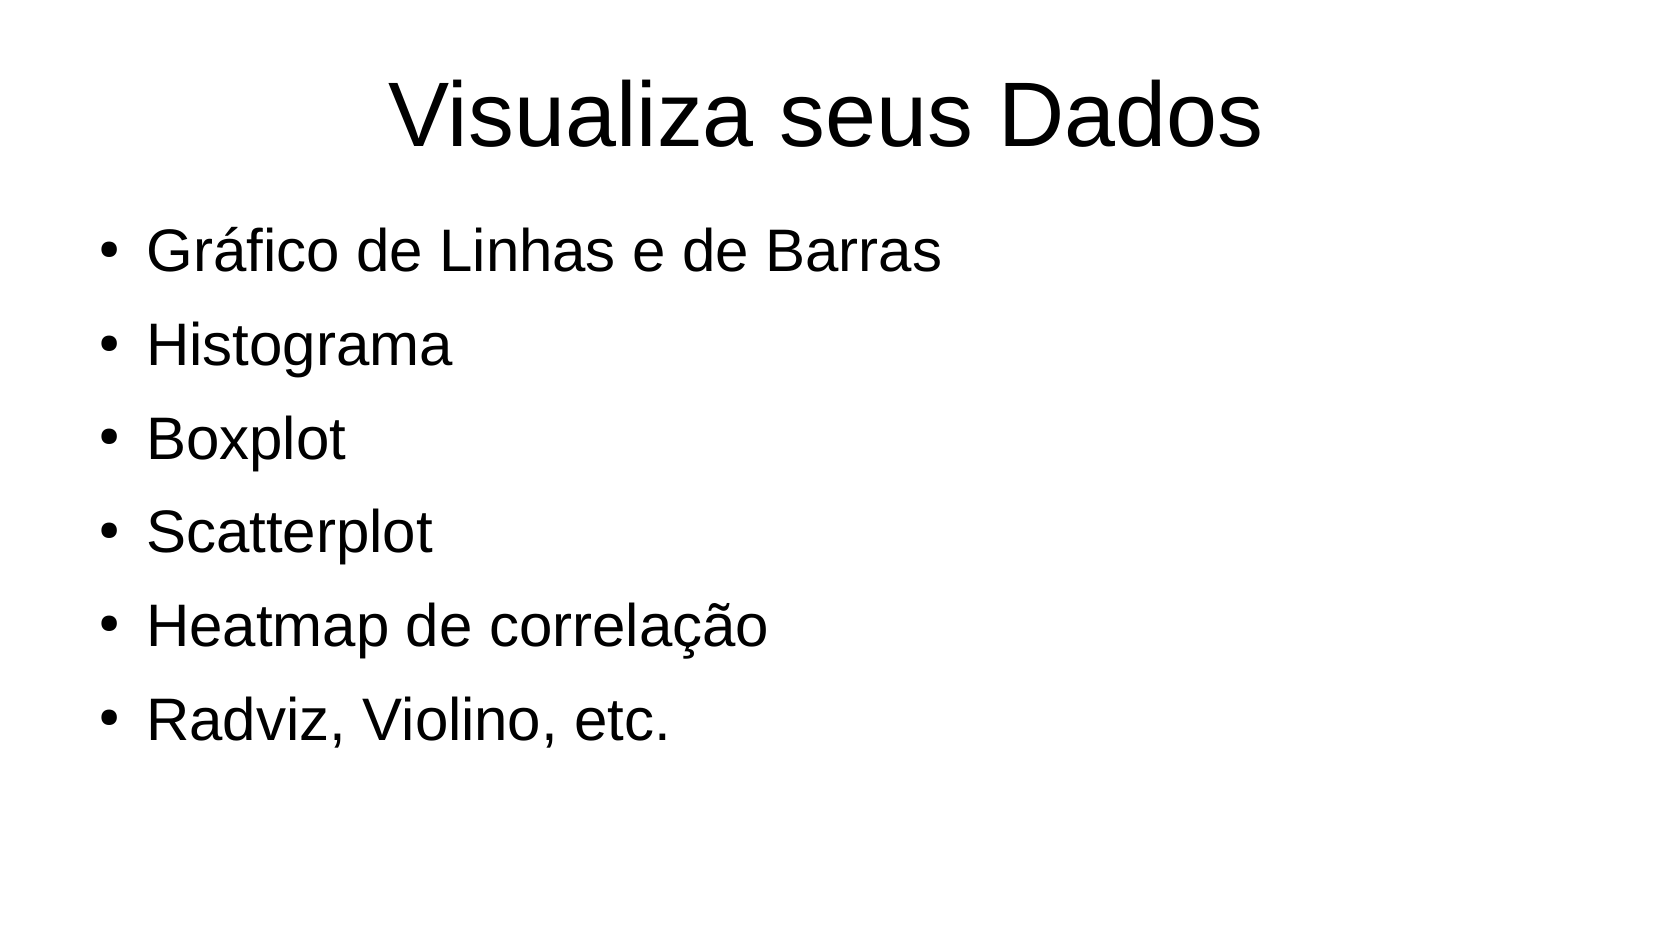

# Visualiza seus Dados
Gráfico de Linhas e de Barras
Histograma
Boxplot
Scatterplot
Heatmap de correlação
Radviz, Violino, etc.